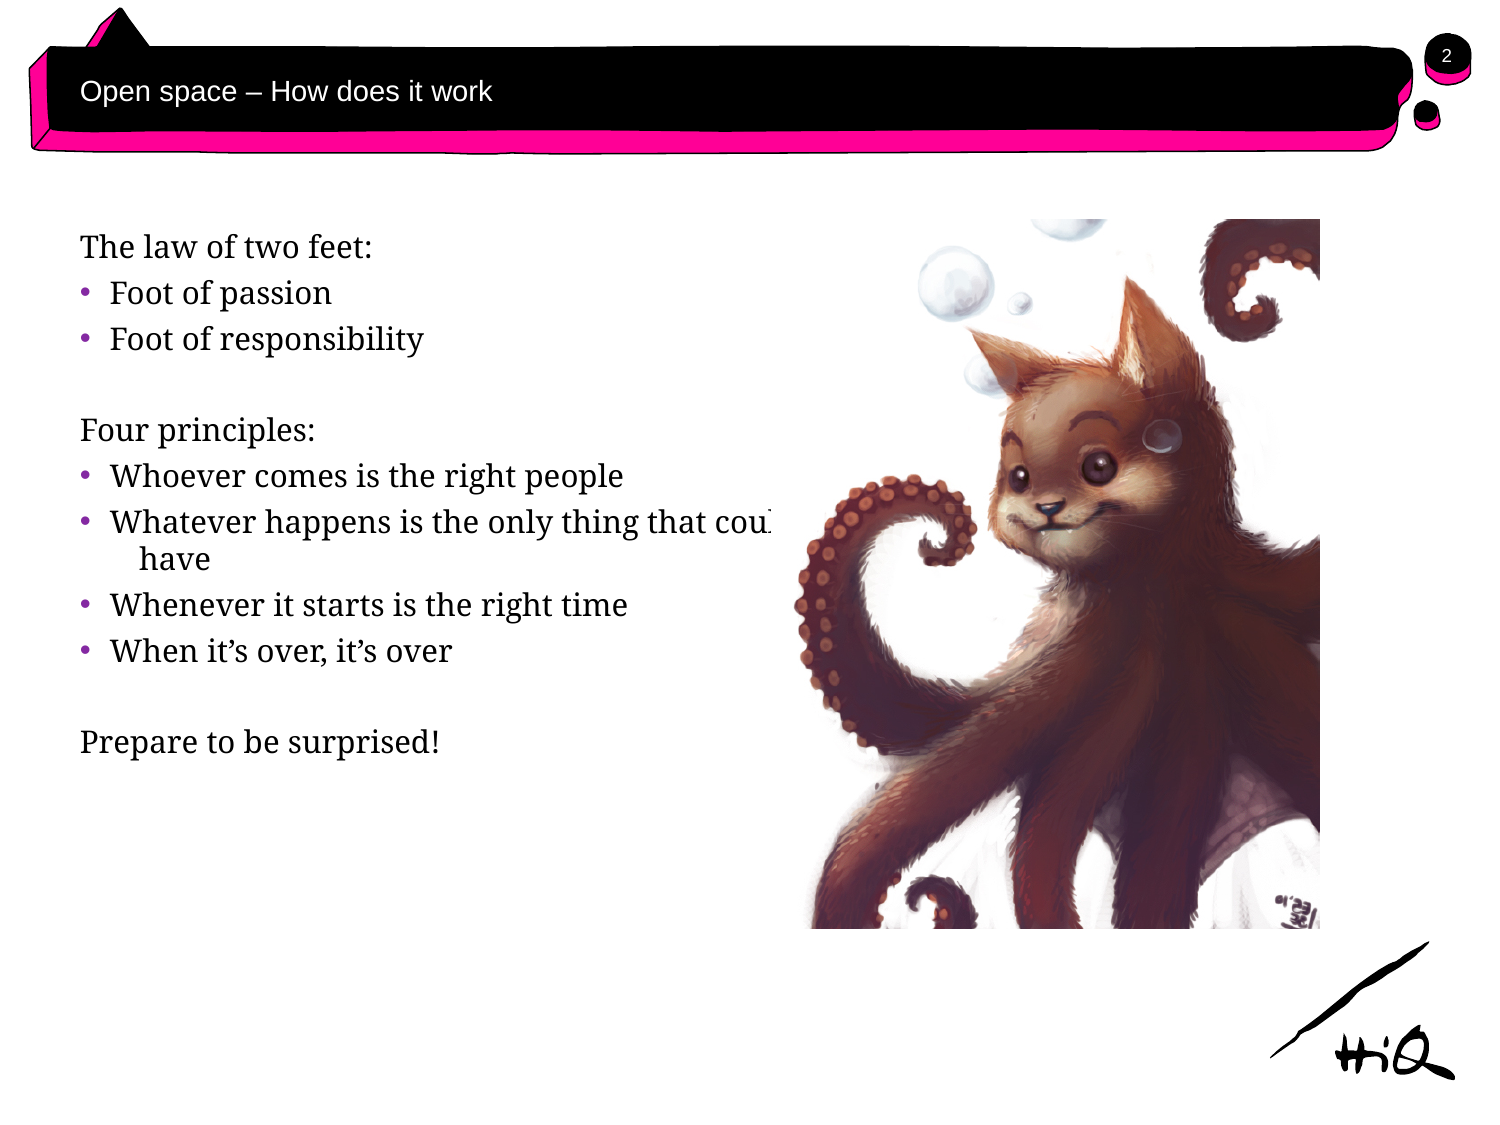

# Open space – How does it work
The law of two feet:
Foot of passion
Foot of responsibility
Four principles:
Whoever comes is the right people
Whatever happens is the only thing that could have
Whenever it starts is the right time
When it’s over, it’s over
Prepare to be surprised!